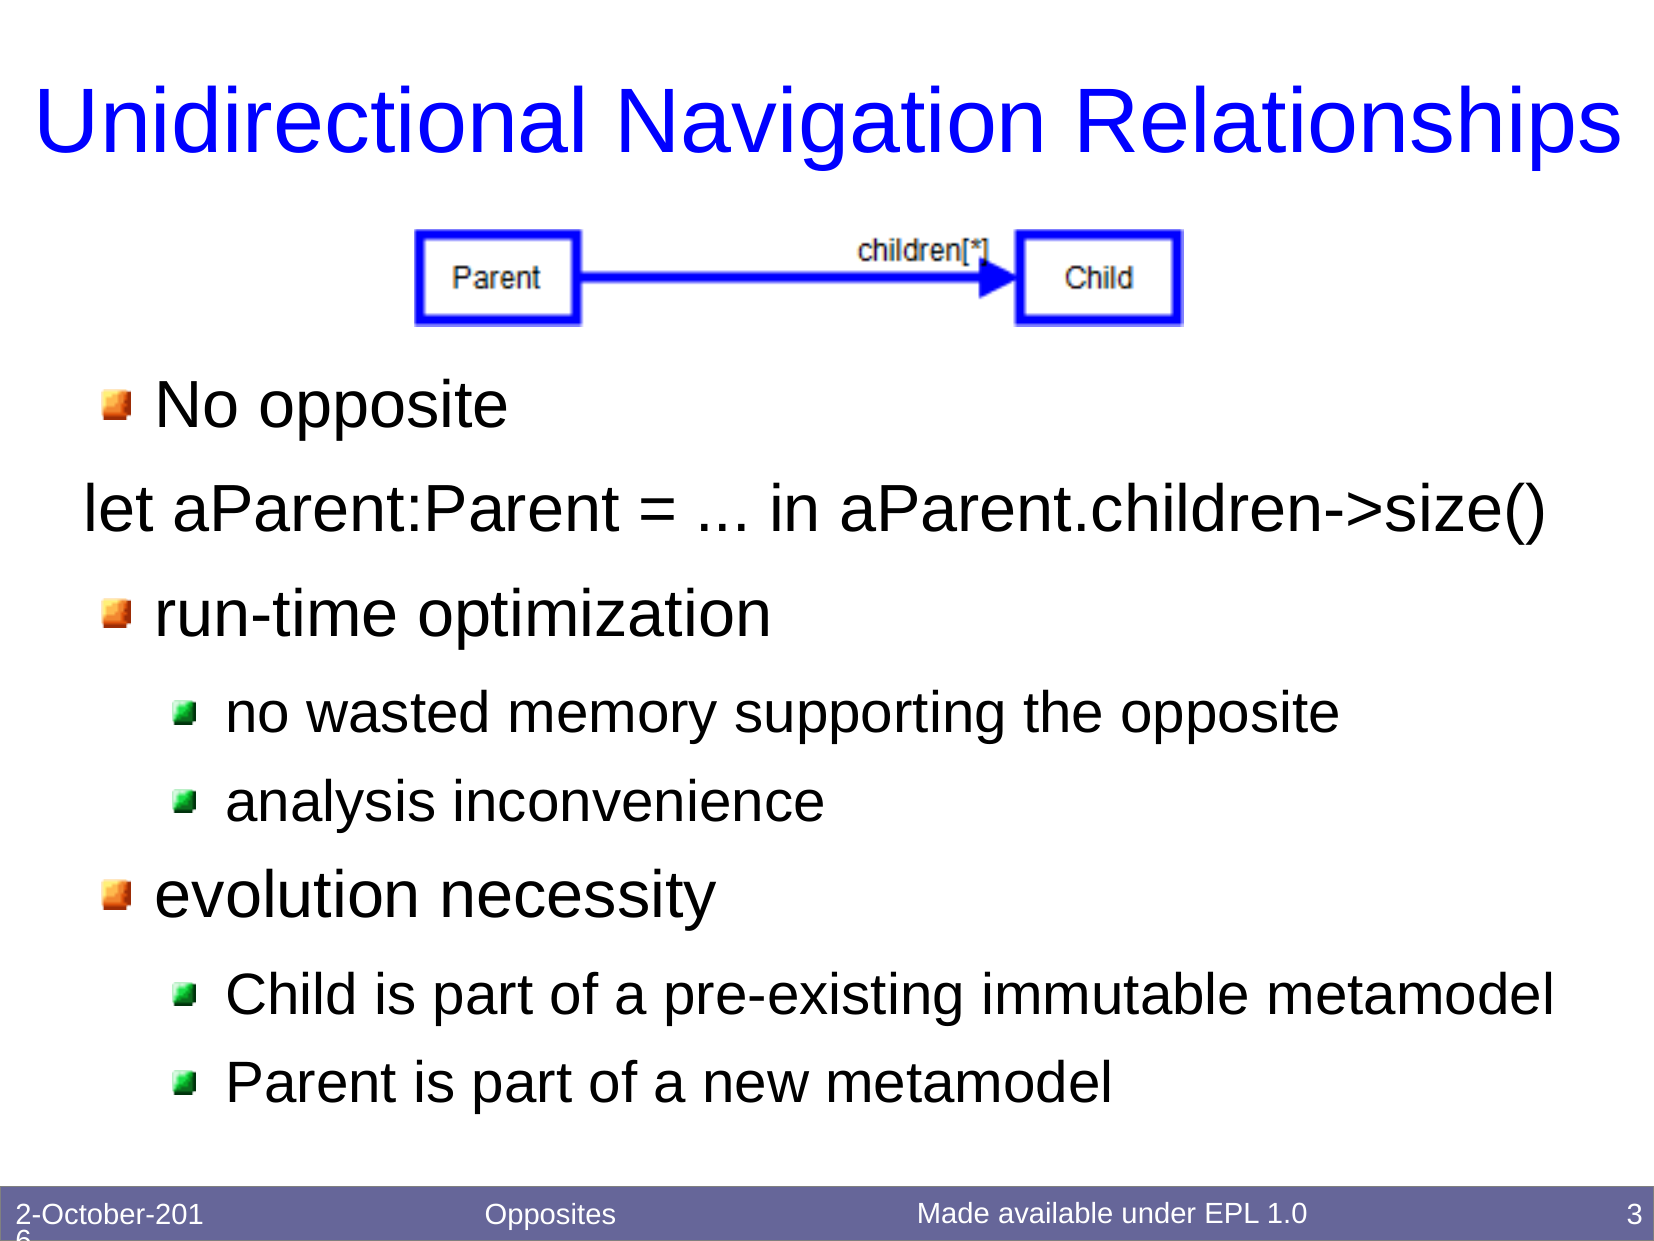

# Unidirectional Navigation Relationships
No opposite
let aParent:Parent = ... in aParent.children->size()
run-time optimization
no wasted memory supporting the opposite
analysis inconvenience
evolution necessity
Child is part of a pre-existing immutable metamodel
Parent is part of a new metamodel
2-October-2016
Opposites
3